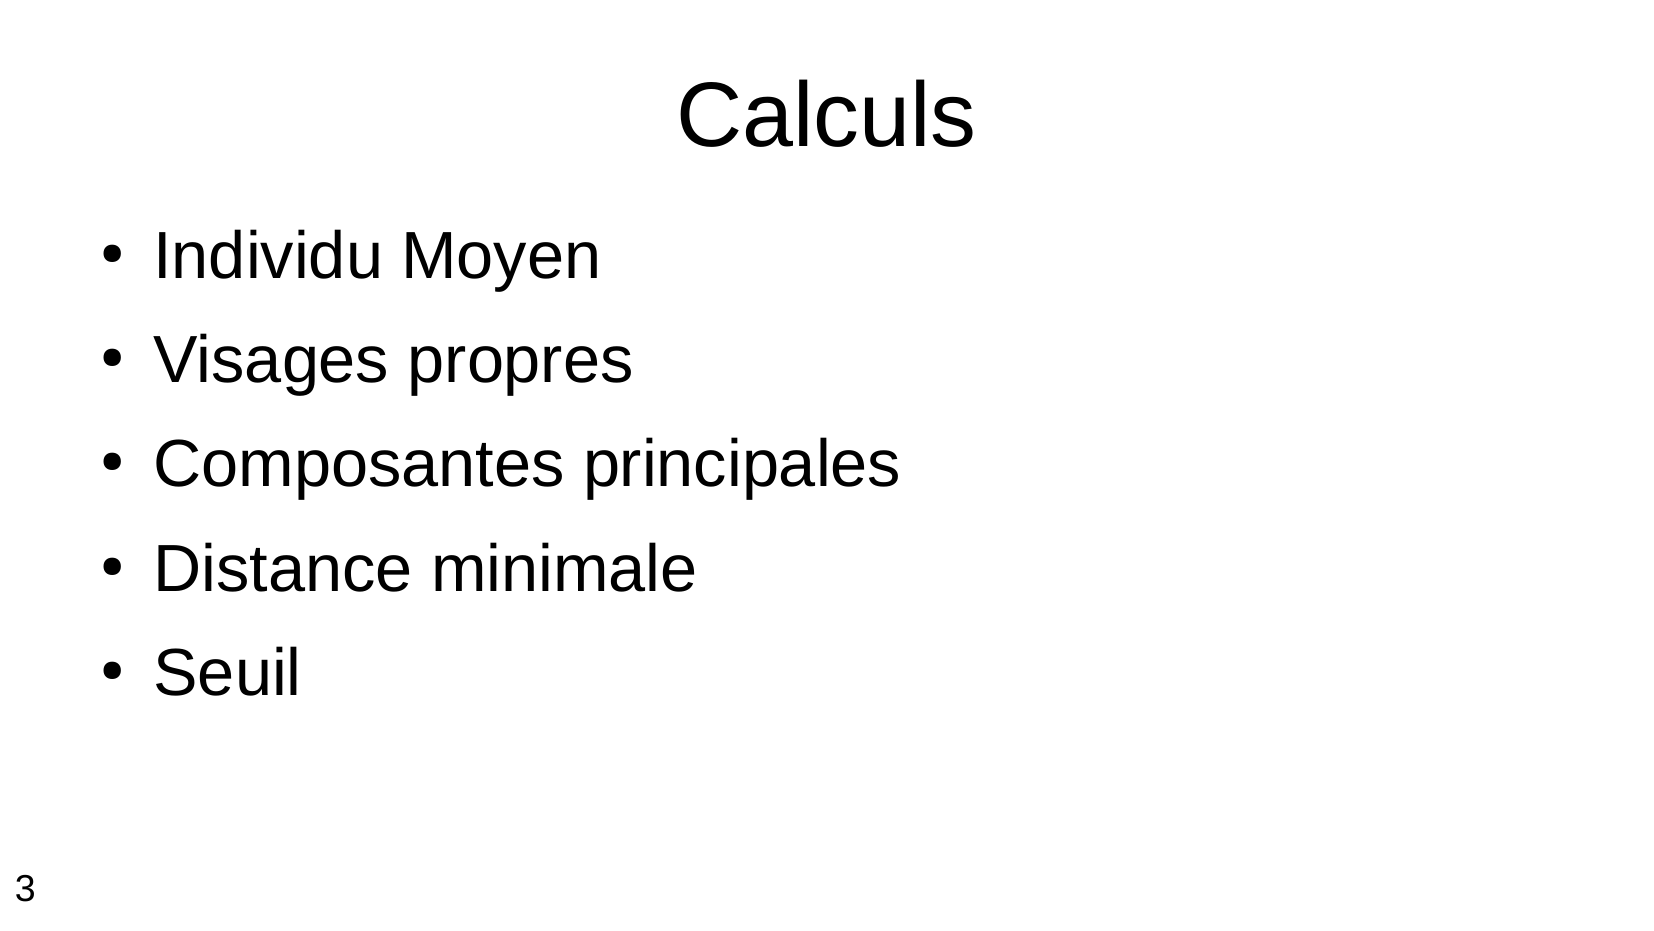

# Calculs
Individu Moyen
Visages propres
Composantes principales
Distance minimale
Seuil